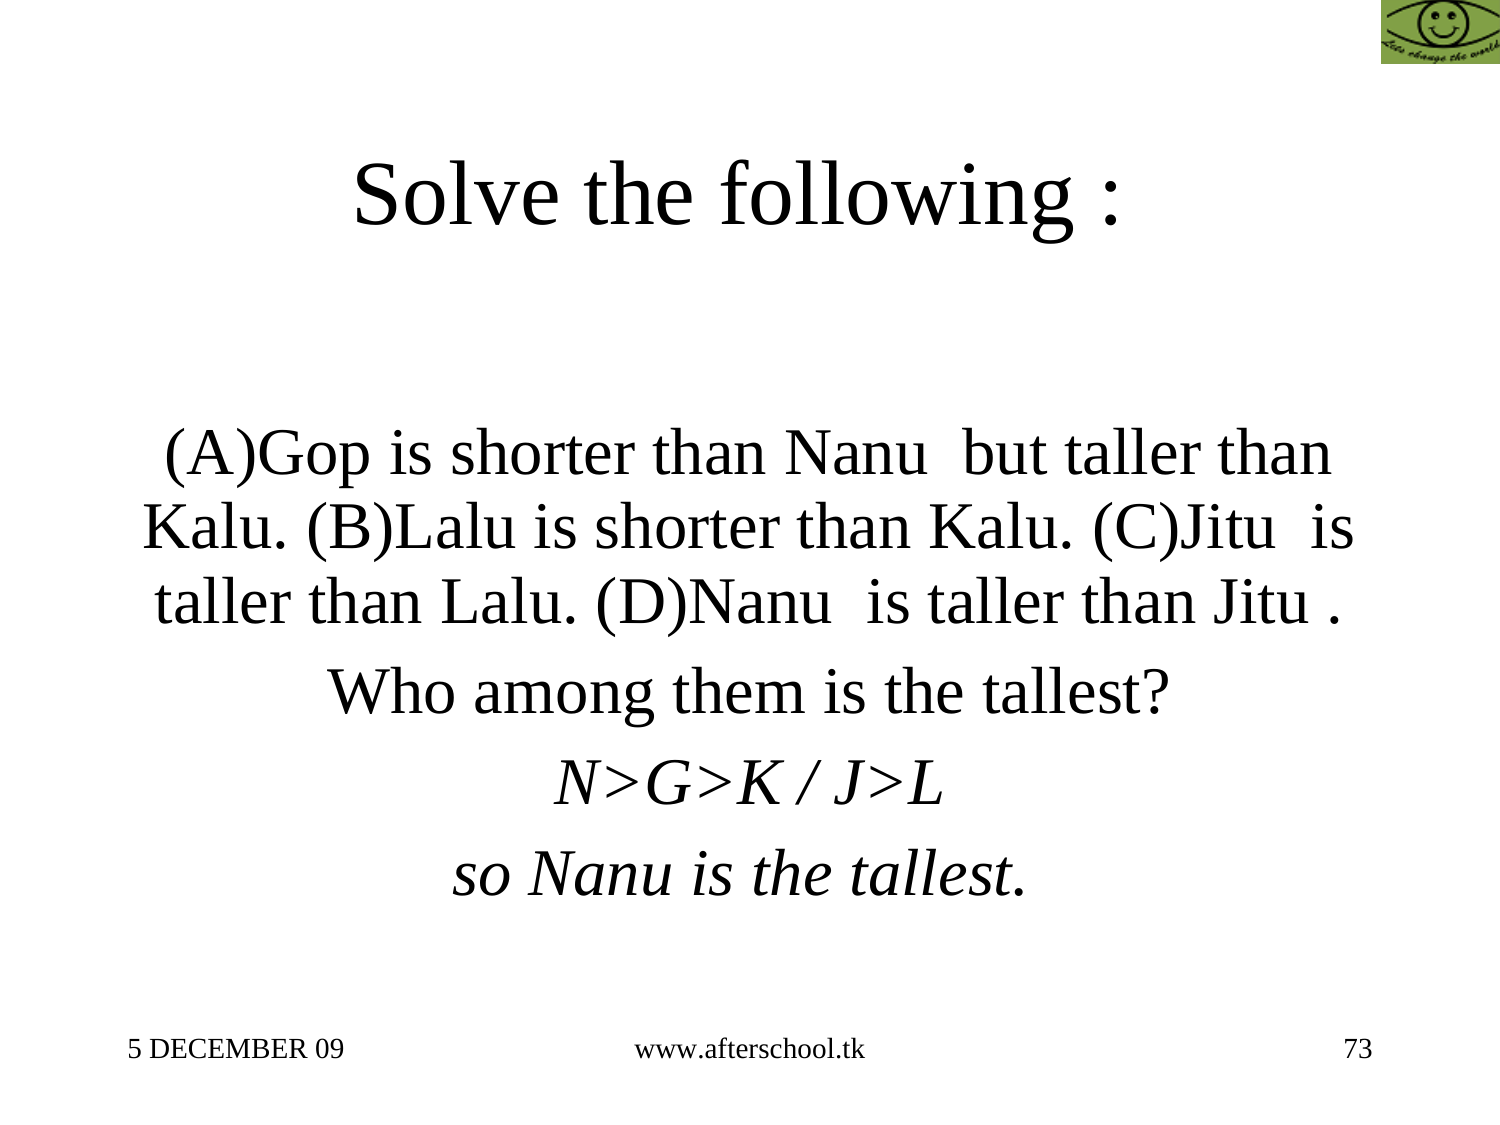

# Solve the following :
(A)Gop is shorter than Nanu but taller than Kalu. (B)Lalu is shorter than Kalu. (C)Jitu is taller than Lalu. (D)Nanu is taller than Jitu .
Who among them is the tallest?
N>G>K / J>L
so Nanu is the tallest.
MFI Seminar Jain PG College
AFTERSCHOOOL centre for social entrepreneurship
73